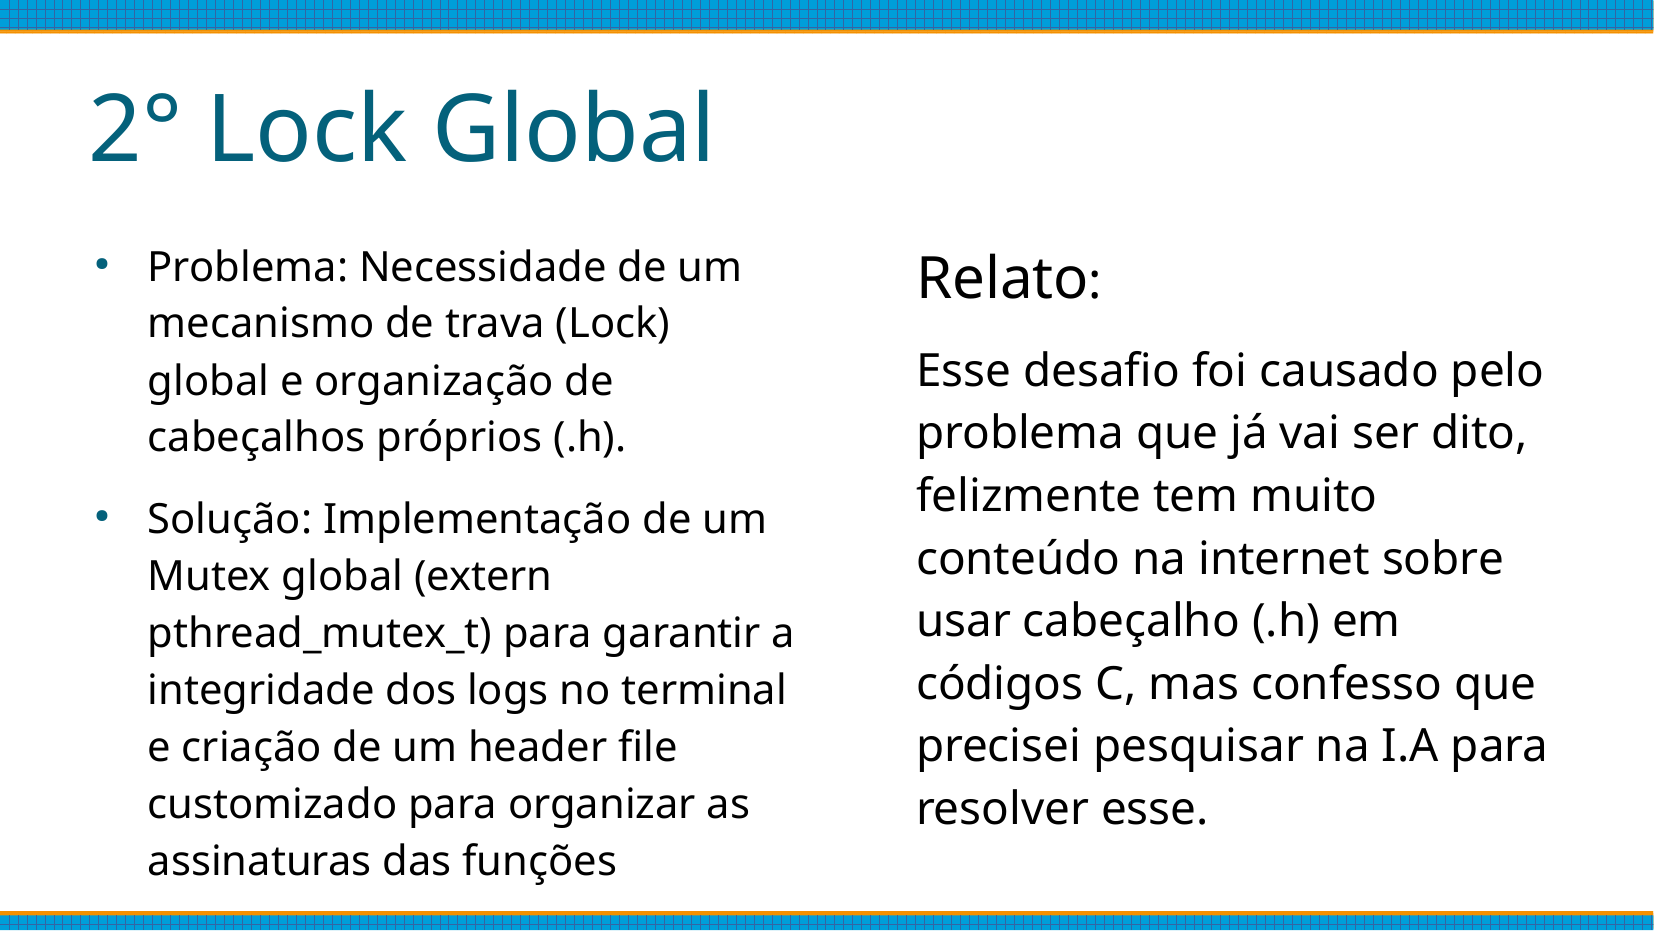

# 2° Lock Global
Problema: Necessidade de um mecanismo de trava (Lock) global e organização de cabeçalhos próprios (.h).
Solução: Implementação de um Mutex global (extern pthread_mutex_t) para garantir a integridade dos logs no terminal e criação de um header file customizado para organizar as assinaturas das funções
Relato:
Esse desafio foi causado pelo problema que já vai ser dito, felizmente tem muito conteúdo na internet sobre usar cabeçalho (.h) em códigos C, mas confesso que precisei pesquisar na I.A para resolver esse.